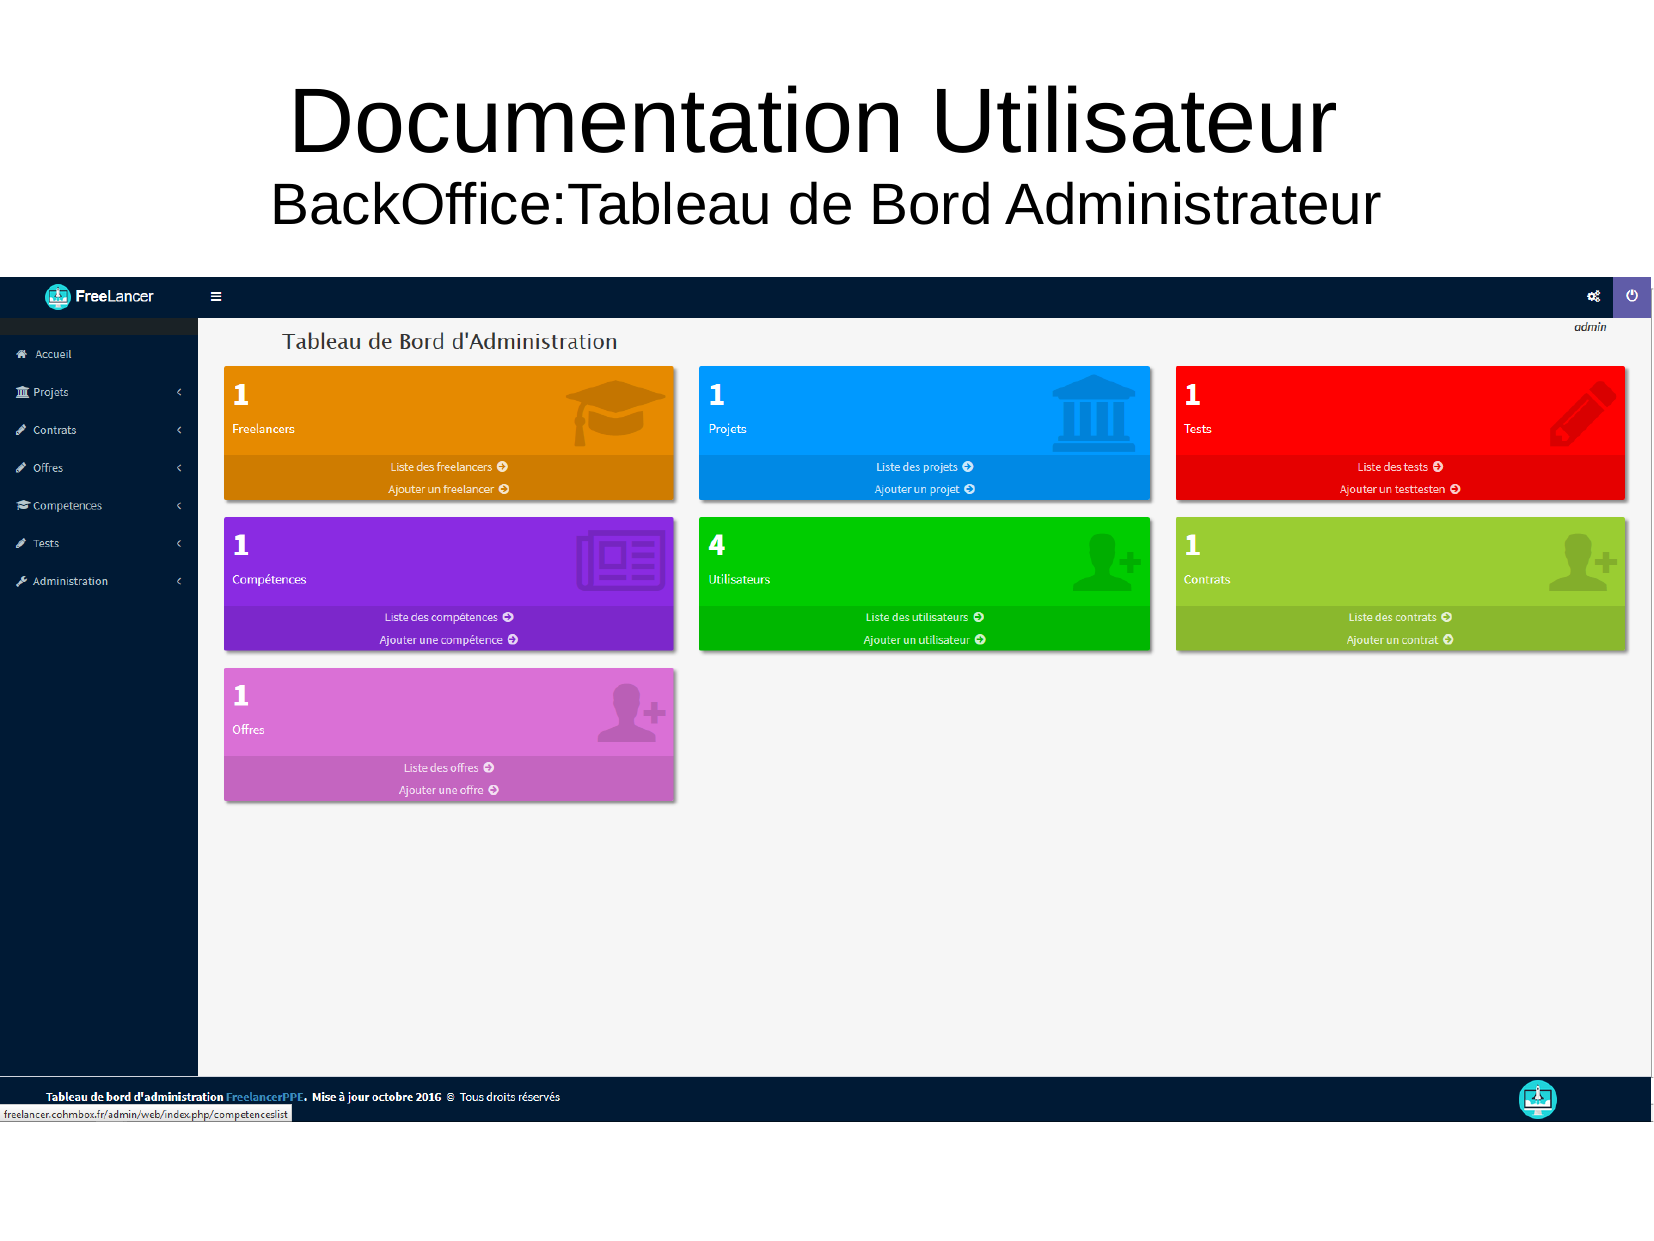

# Documentation Utilisateur BackOffice:Tableau de Bord Administrateur